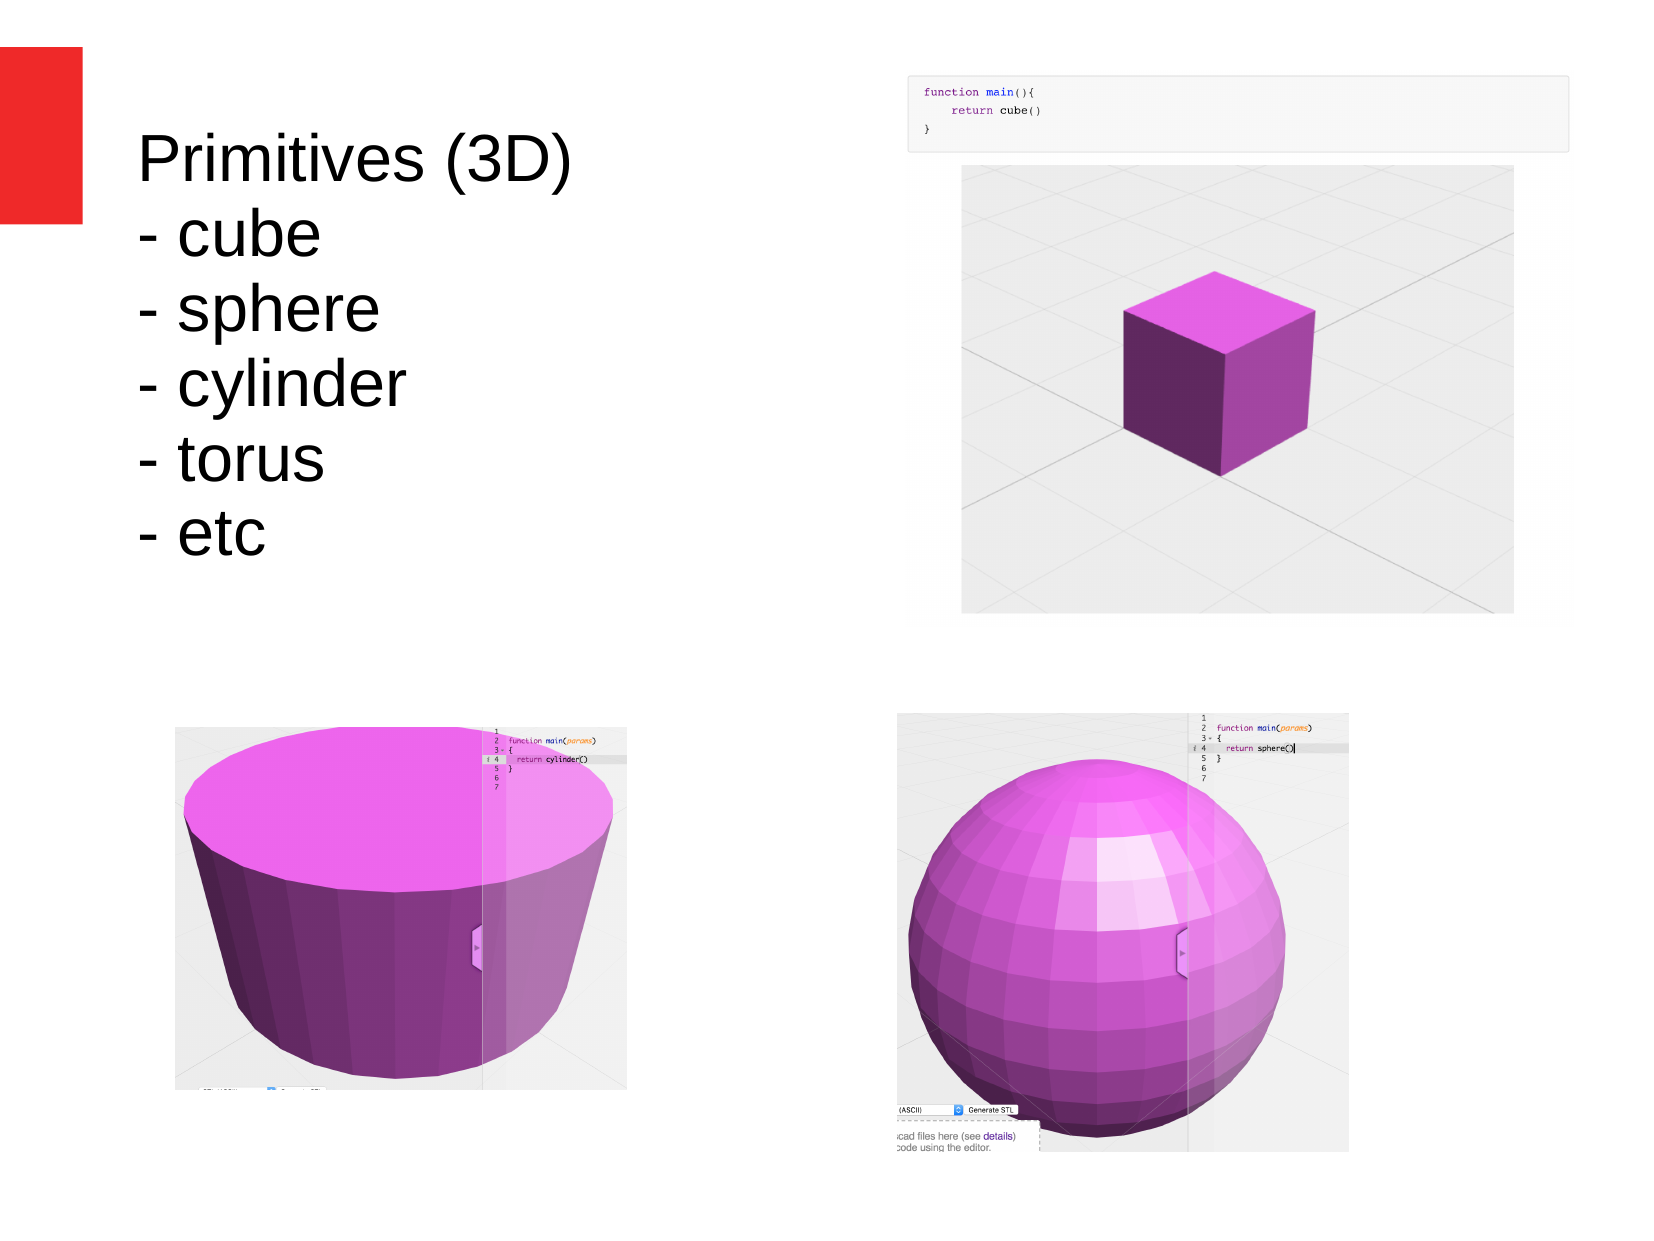

# Primitives (3D)
- cube
- sphere
- cylinder
- torus
- etc